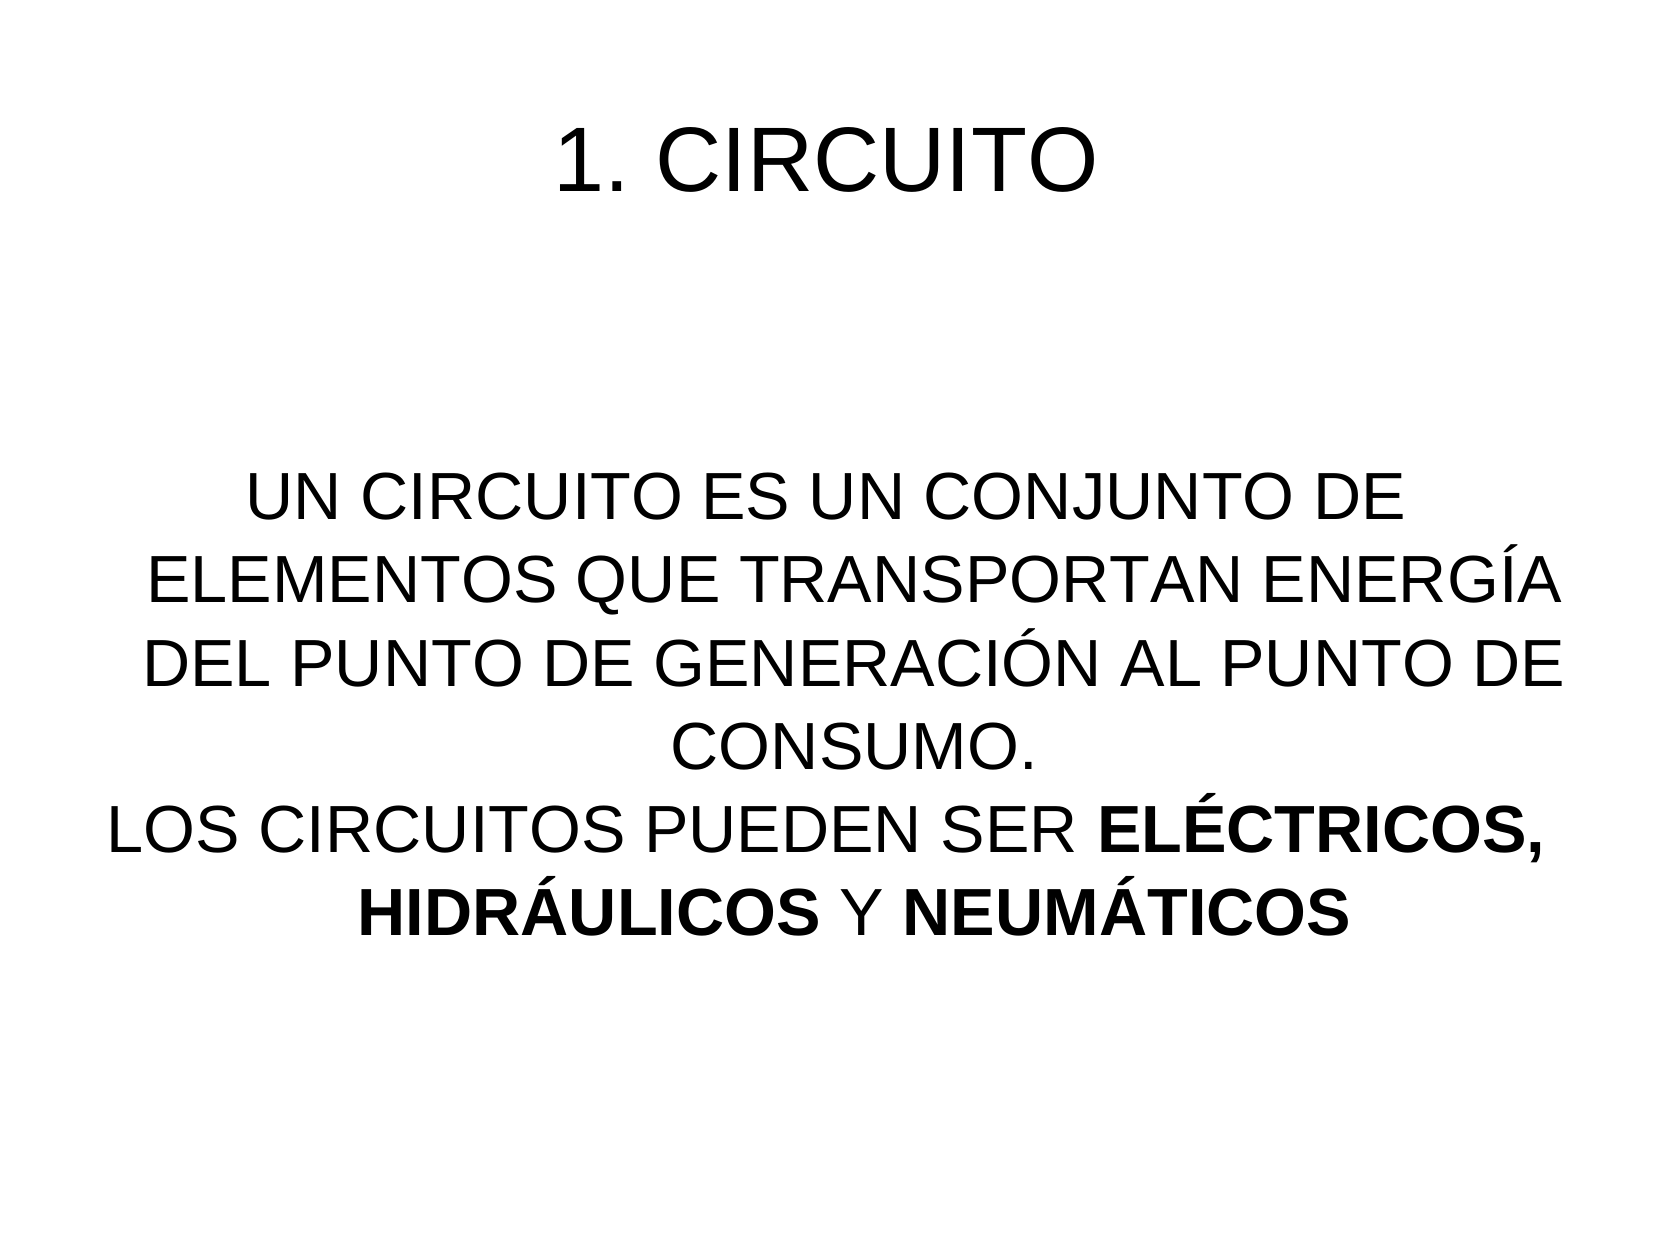

# 1. CIRCUITO
UN CIRCUITO ES UN CONJUNTO DE ELEMENTOS QUE TRANSPORTAN ENERGÍA DEL PUNTO DE GENERACIÓN AL PUNTO DE CONSUMO.
LOS CIRCUITOS PUEDEN SER ELÉCTRICOS, HIDRÁULICOS Y NEUMÁTICOS